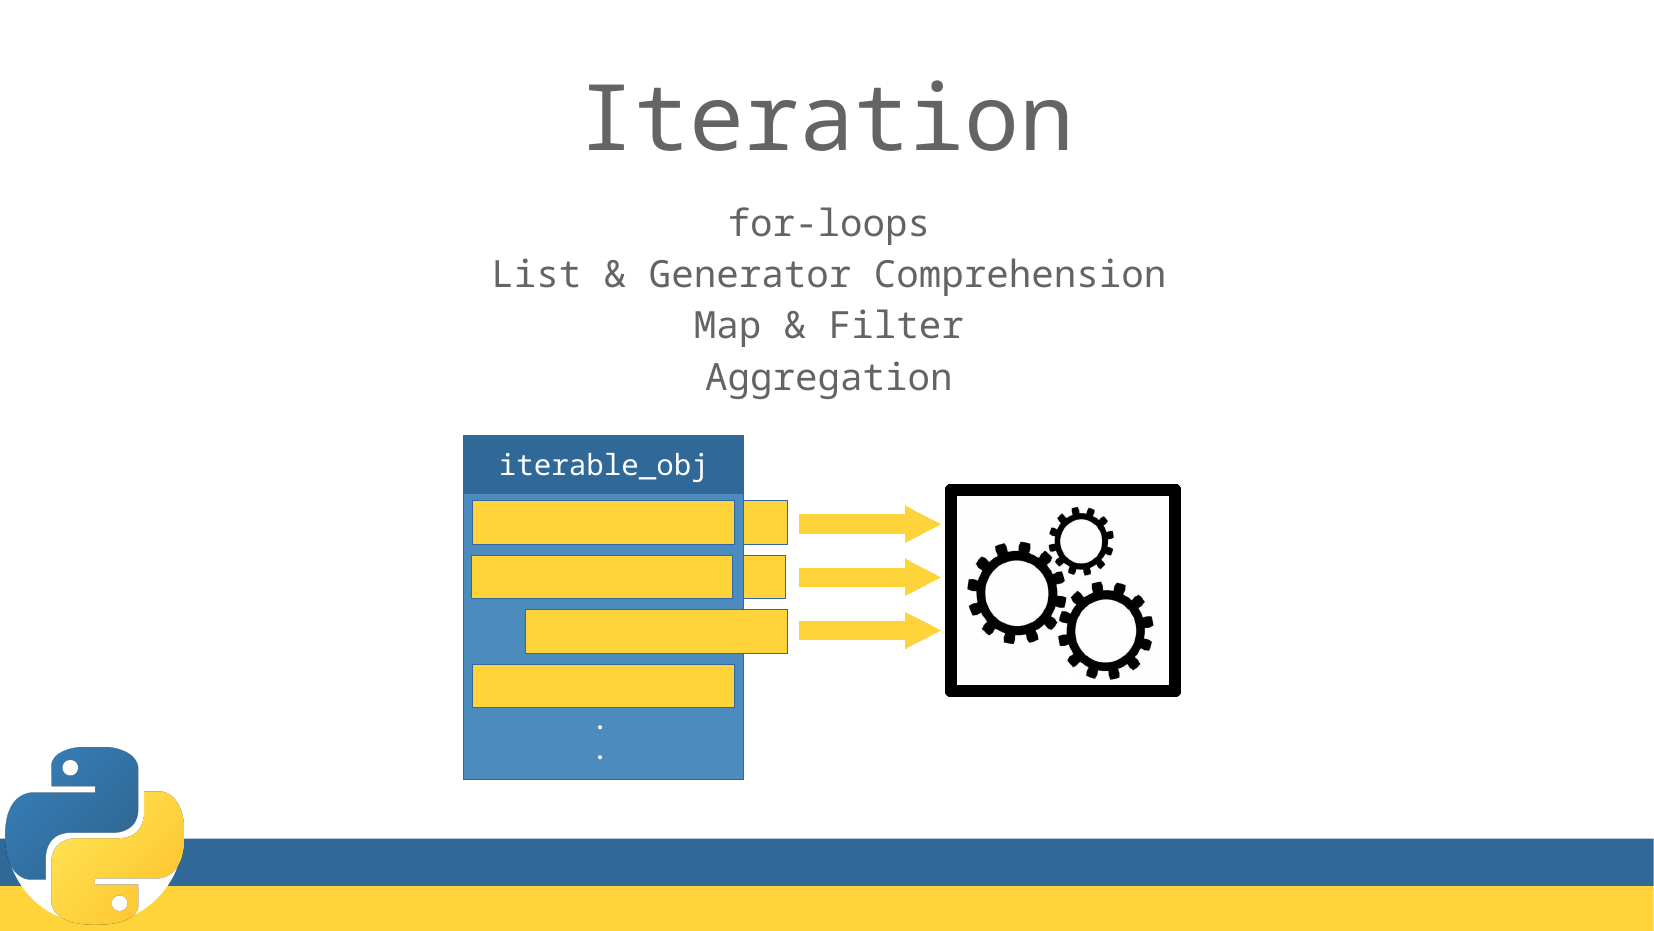

# Iteration
for-loops
List & Generator Comprehension
Map & Filter
Aggregation
iterable_obj
.
.
.
iterable_obj
.
.
.
iterable_obj
.
.
.